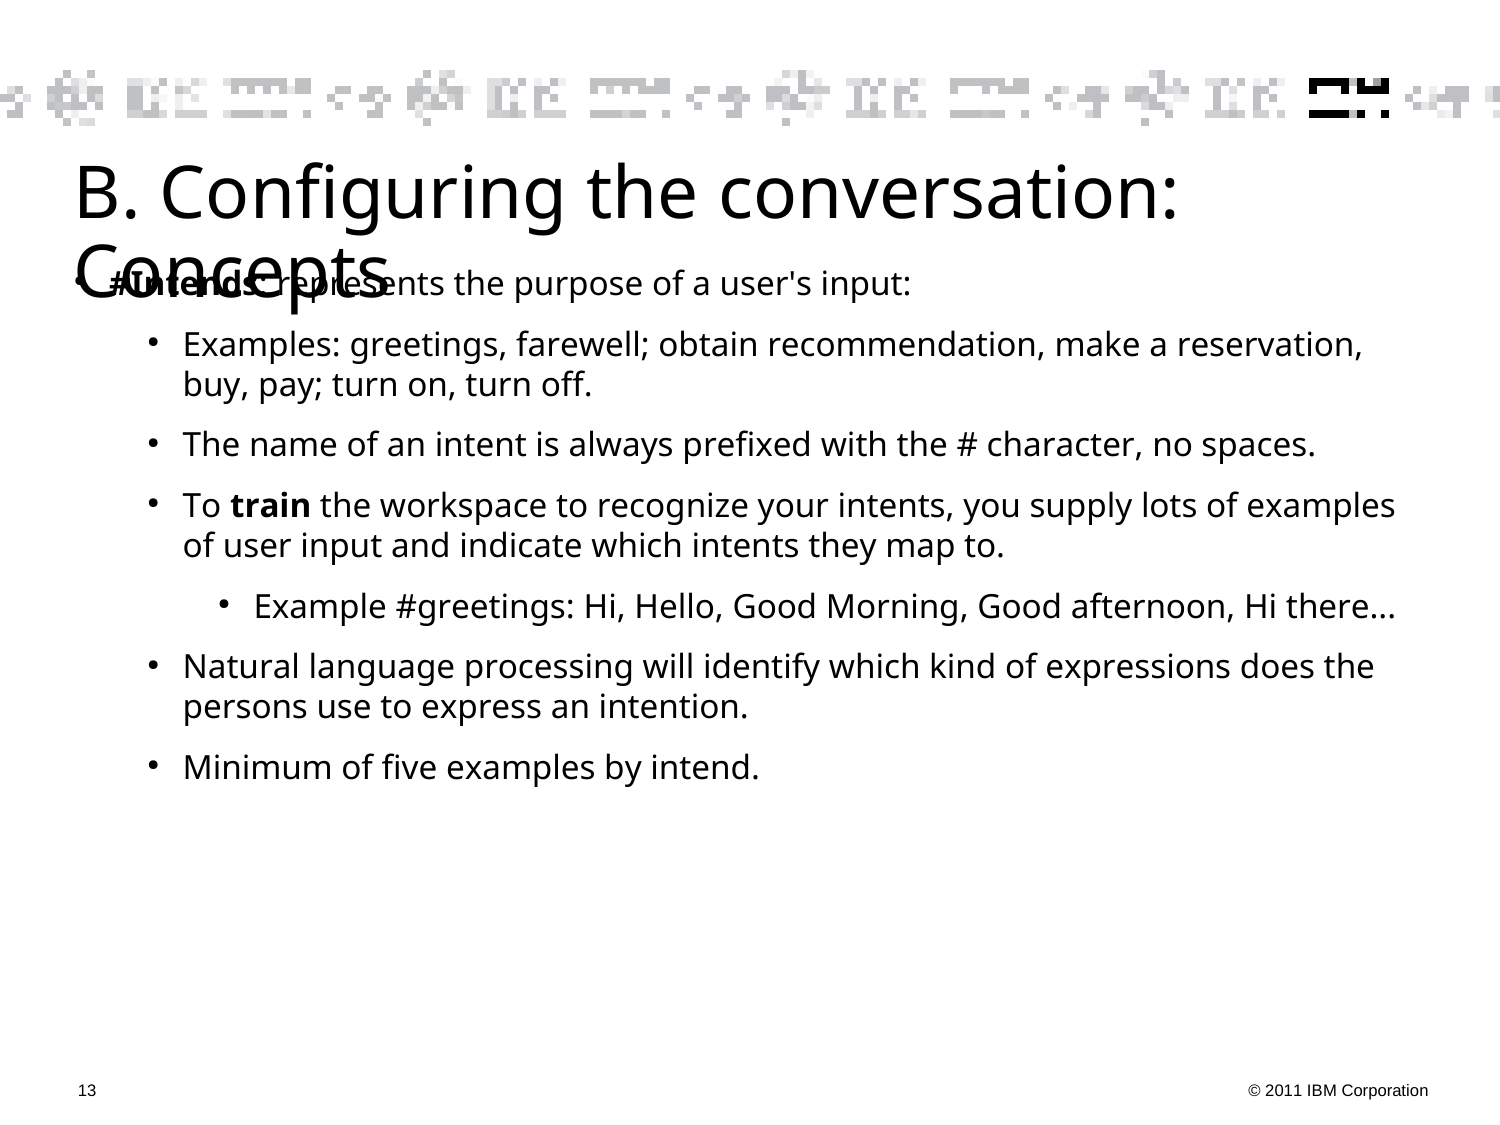

# B. Configuring the conversation: Concepts
#Intends: represents the purpose of a user's input:
Examples: greetings, farewell; obtain recommendation, make a reservation, buy, pay; turn on, turn off.
The name of an intent is always prefixed with the # character, no spaces.
To train the workspace to recognize your intents, you supply lots of examples of user input and indicate which intents they map to.
Example #greetings: Hi, Hello, Good Morning, Good afternoon, Hi there...
Natural language processing will identify which kind of expressions does the persons use to express an intention.
Minimum of five examples by intend.
13